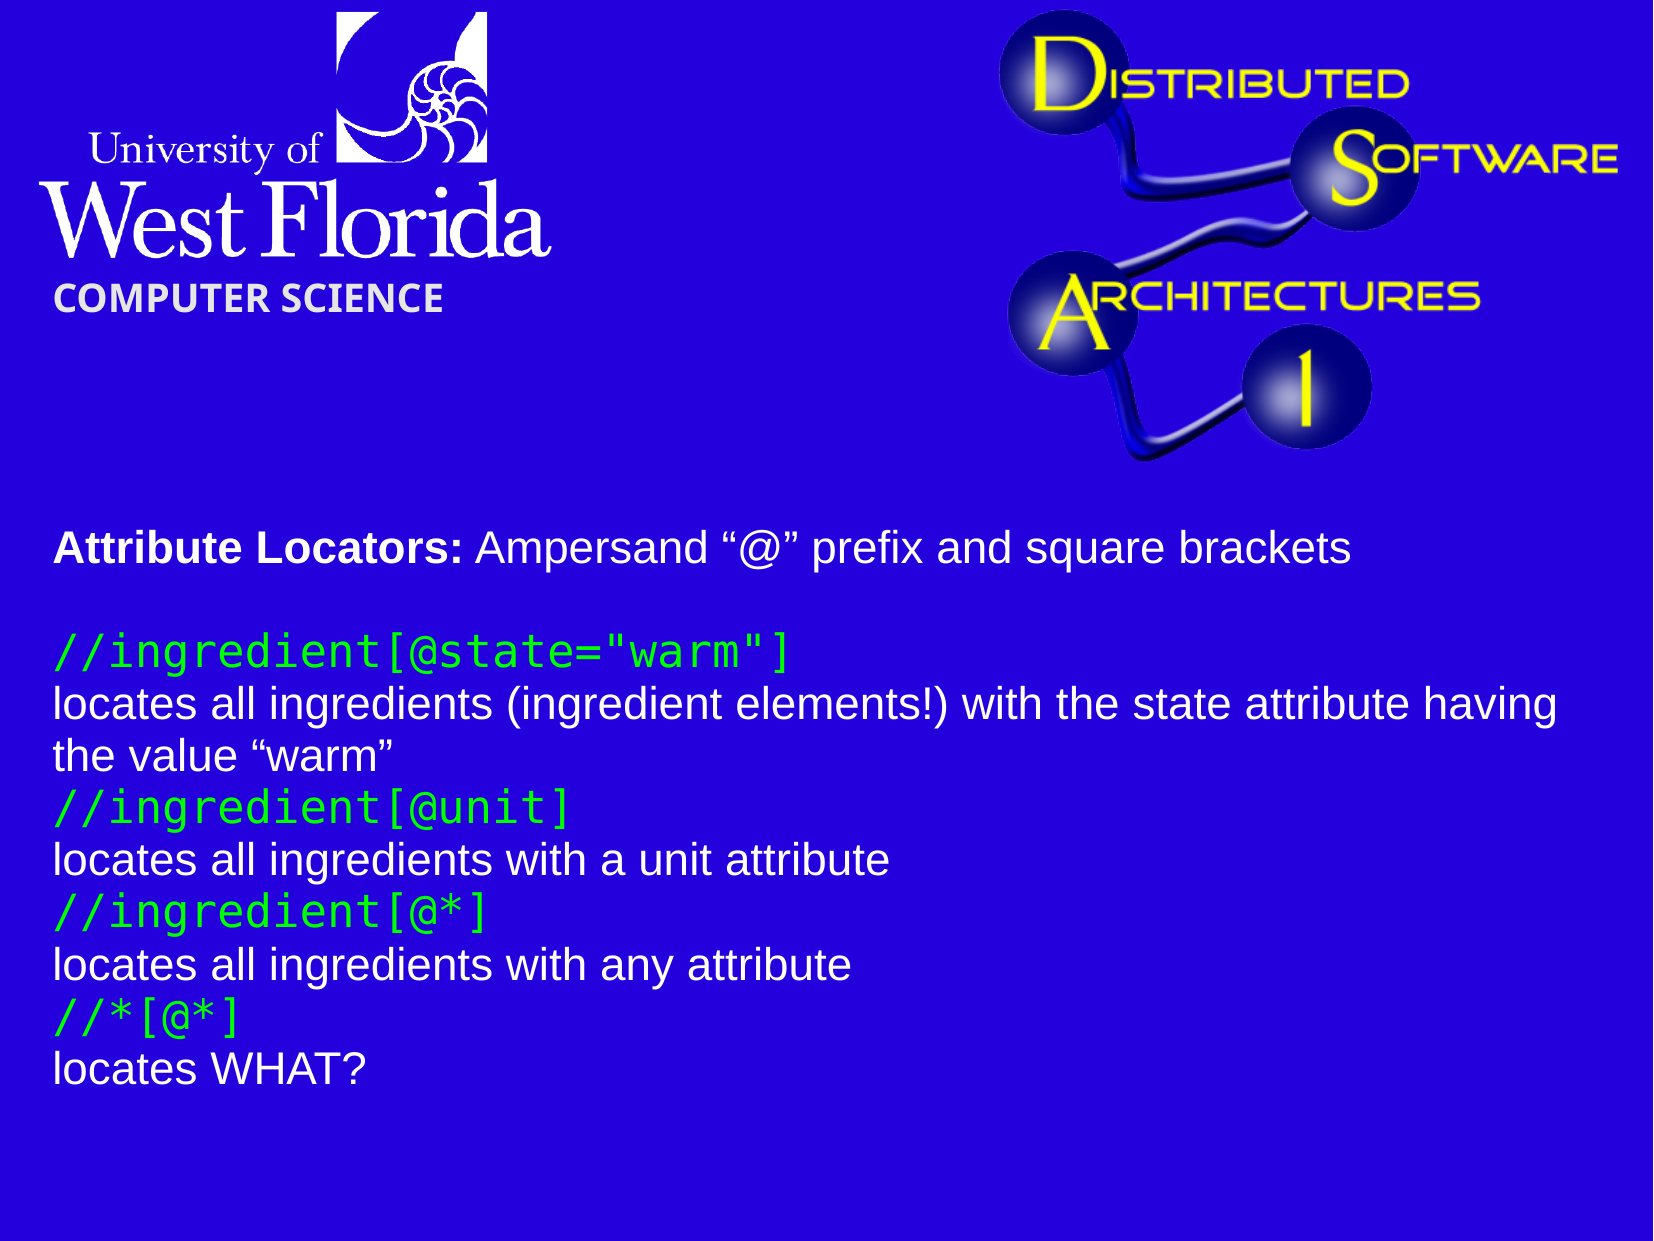

COMPUTER SCIENCE
Attribute Locators: Ampersand “@” prefix and square brackets
//ingredient[@state="warm"]
locates all ingredients (ingredient elements!) with the state attribute having the value “warm”
//ingredient[@unit]
locates all ingredients with a unit attribute
//ingredient[@*]
locates all ingredients with any attribute
//*[@*]
locates WHAT?